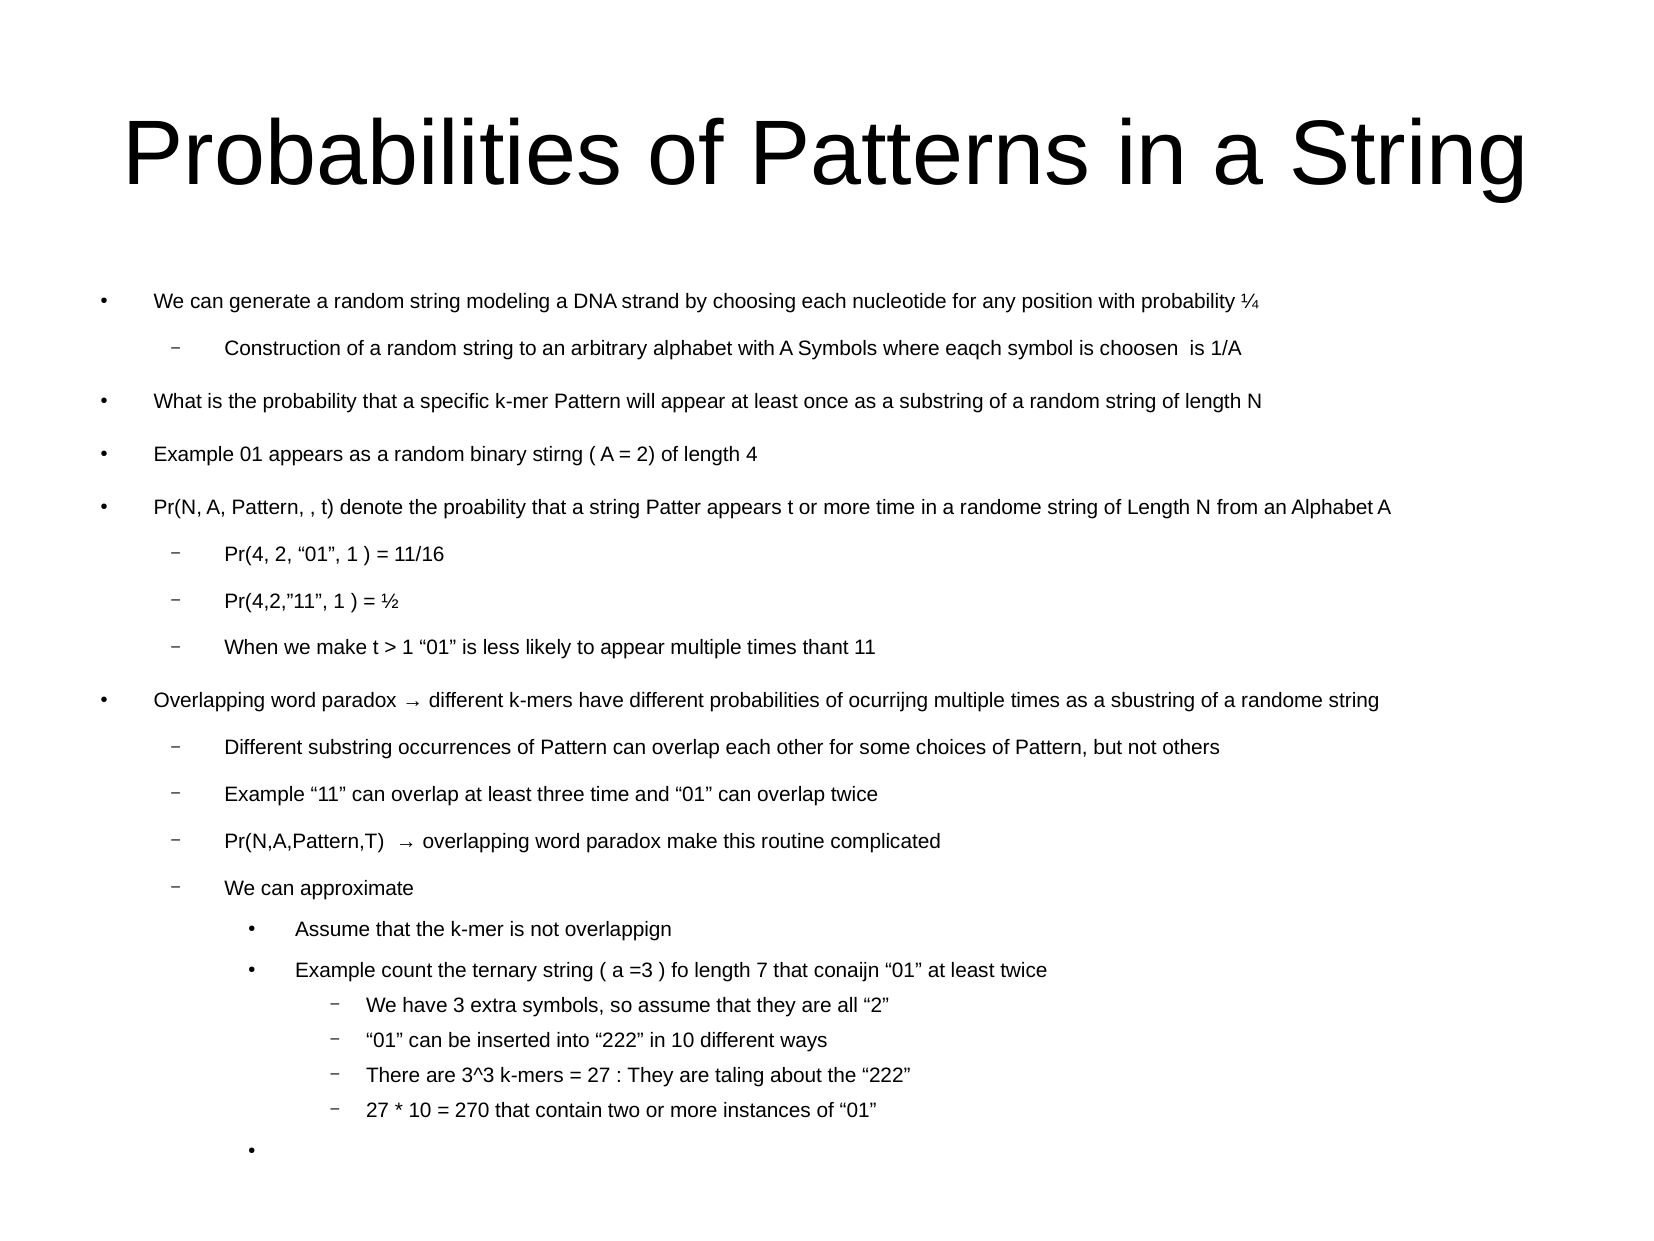

# Probabilities of Patterns in a String
We can generate a random string modeling a DNA strand by choosing each nucleotide for any position with probability ¼
Construction of a random string to an arbitrary alphabet with A Symbols where eaqch symbol is choosen is 1/A
What is the probability that a specific k-mer Pattern will appear at least once as a substring of a random string of length N
Example 01 appears as a random binary stirng ( A = 2) of length 4
Pr(N, A, Pattern, , t) denote the proability that a string Patter appears t or more time in a randome string of Length N from an Alphabet A
Pr(4, 2, “01”, 1 ) = 11/16
Pr(4,2,”11”, 1 ) = ½
When we make t > 1 “01” is less likely to appear multiple times thant 11
Overlapping word paradox → different k-mers have different probabilities of ocurrijng multiple times as a sbustring of a randome string
Different substring occurrences of Pattern can overlap each other for some choices of Pattern, but not others
Example “11” can overlap at least three time and “01” can overlap twice
Pr(N,A,Pattern,T) → overlapping word paradox make this routine complicated
We can approximate
Assume that the k-mer is not overlappign
Example count the ternary string ( a =3 ) fo length 7 that conaijn “01” at least twice
We have 3 extra symbols, so assume that they are all “2”
“01” can be inserted into “222” in 10 different ways
There are 3^3 k-mers = 27 : They are taling about the “222”
27 * 10 = 270 that contain two or more instances of “01”